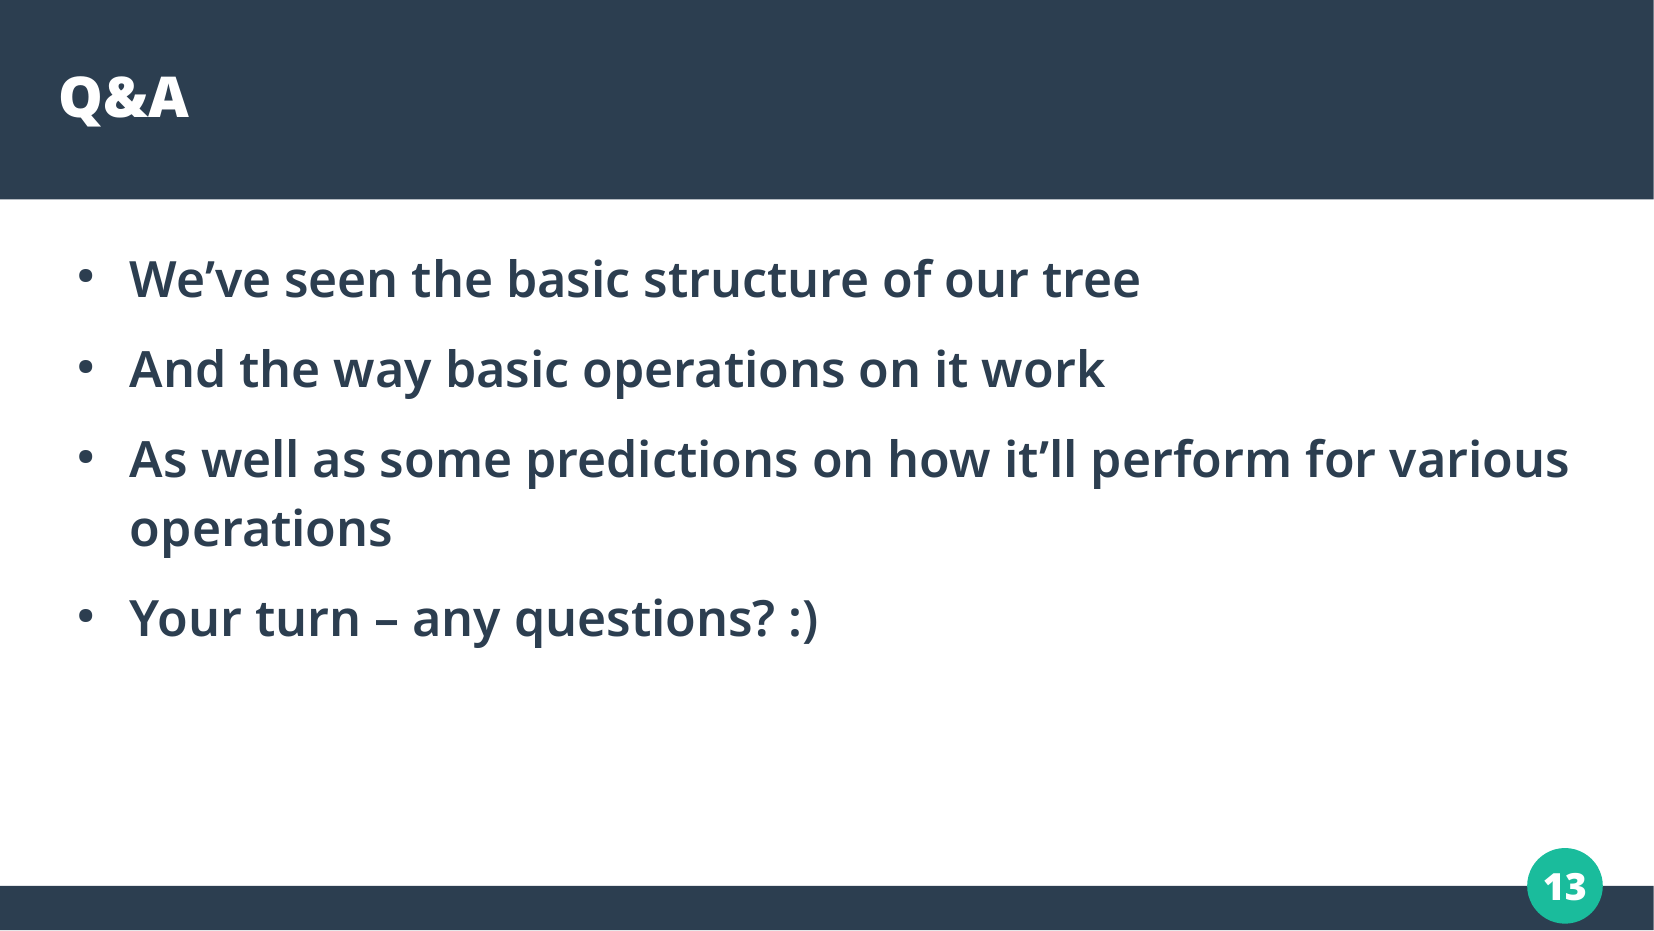

# Q&A
We’ve seen the basic structure of our tree
And the way basic operations on it work
As well as some predictions on how it’ll perform for various operations
Your turn – any questions? :)